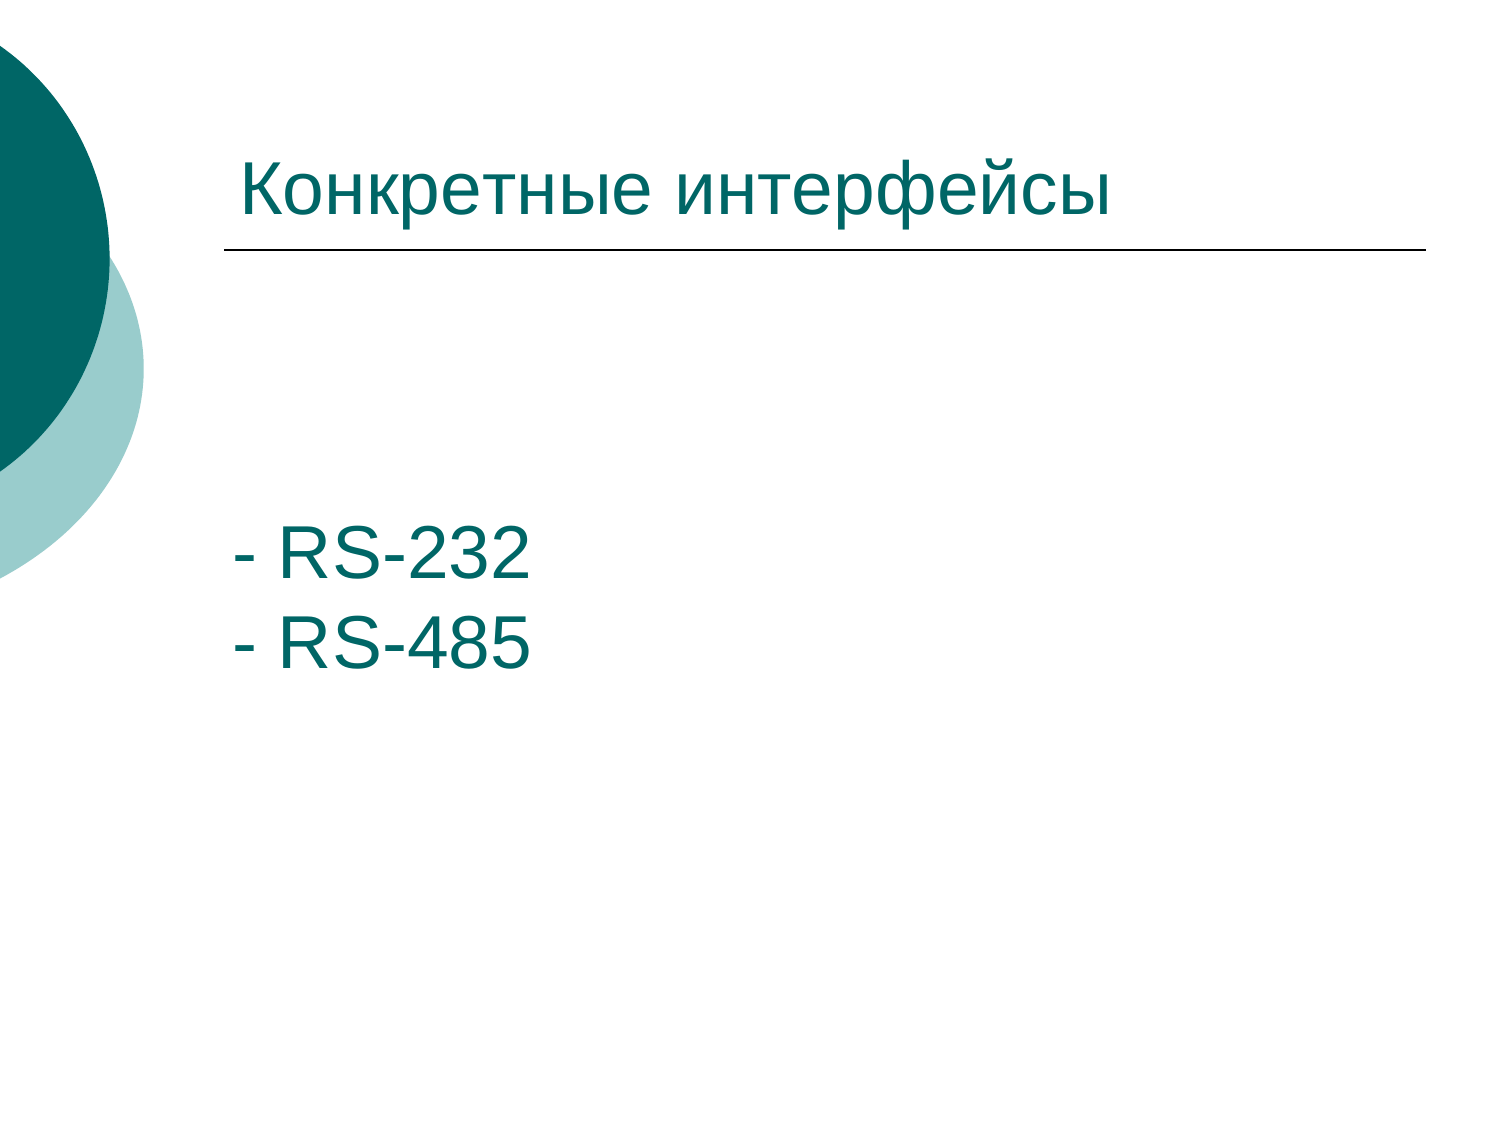

# Конкретные интерфейсы
- RS-232
- RS-485